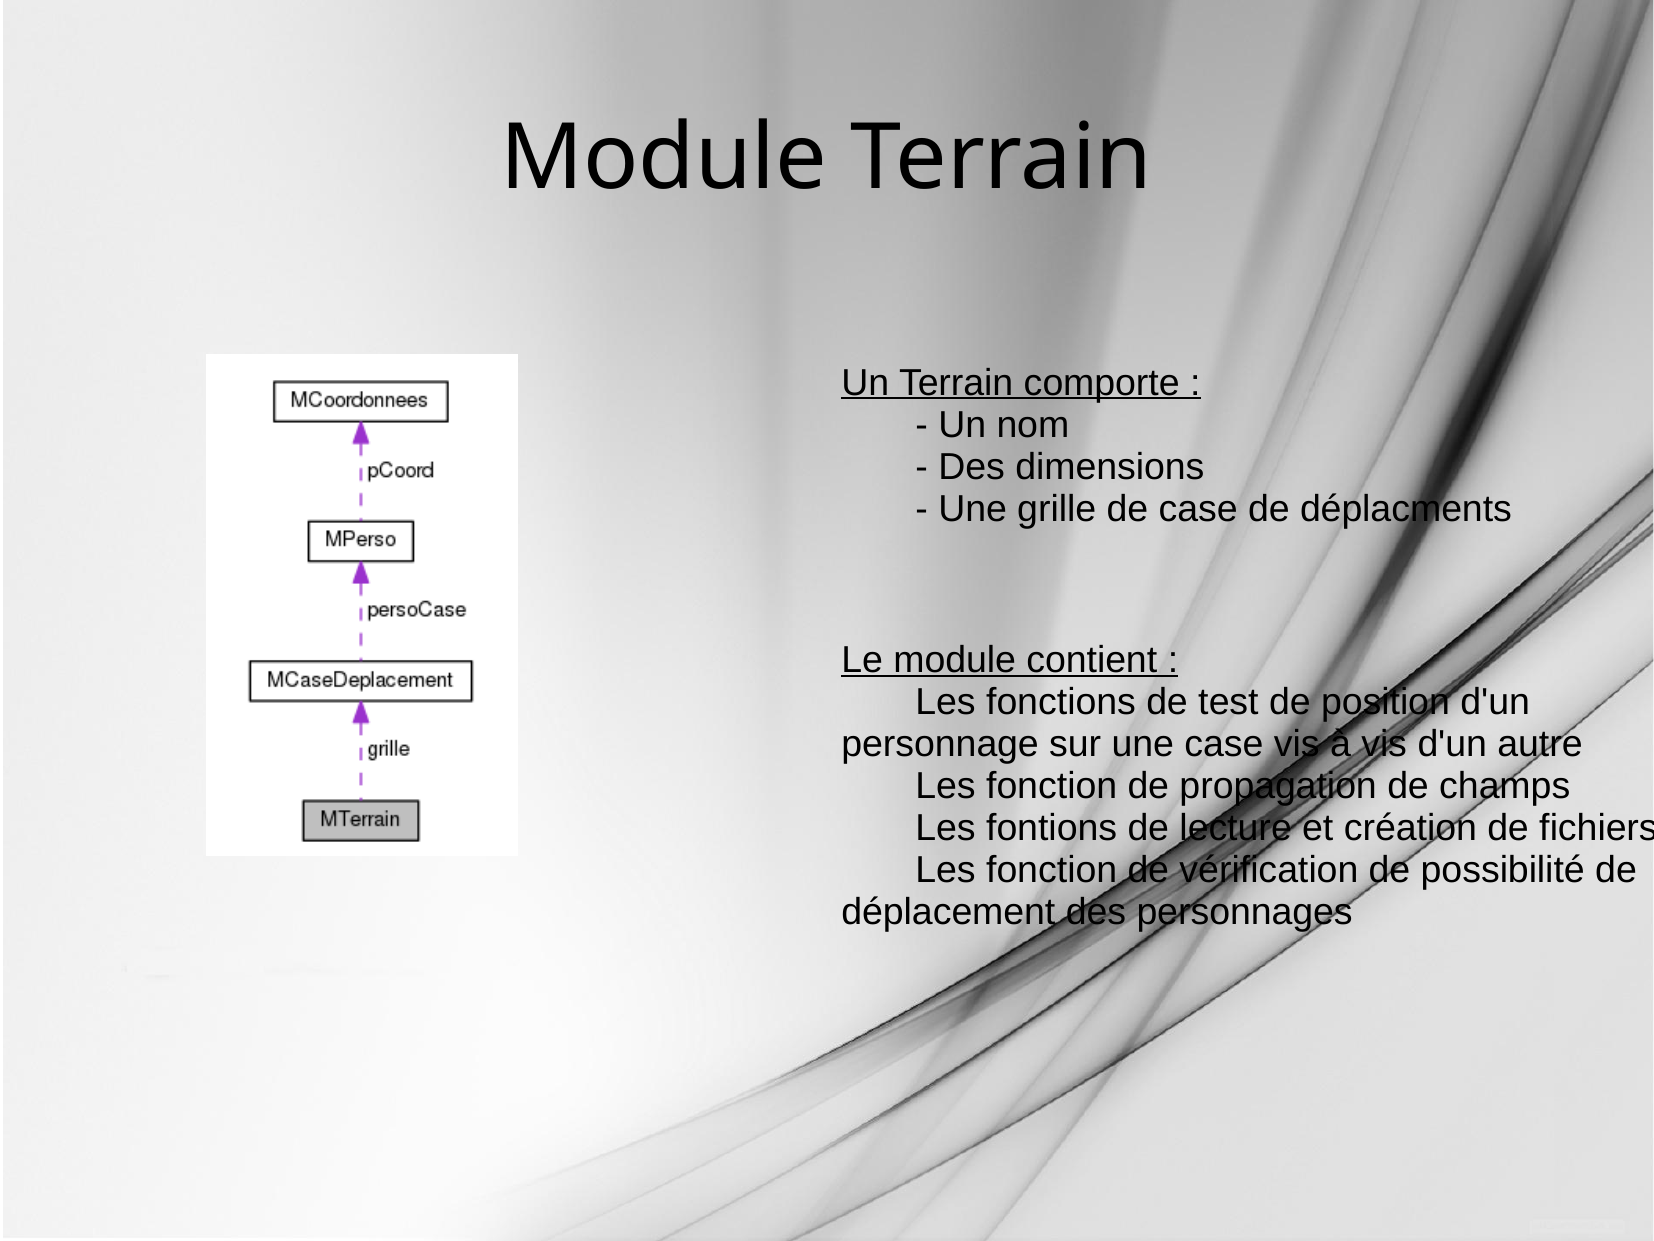

# Module Terrain
Un Terrain comporte :
	- Un nom
	- Des dimensions
	- Une grille de case de déplacments
Le module contient :
	Les fonctions de test de position d'un
personnage sur une case vis à vis d'un autre
	Les fonction de propagation de champs
	Les fontions de lecture et création de fichiers
	Les fonction de vérification de possibilité de
déplacement des personnages